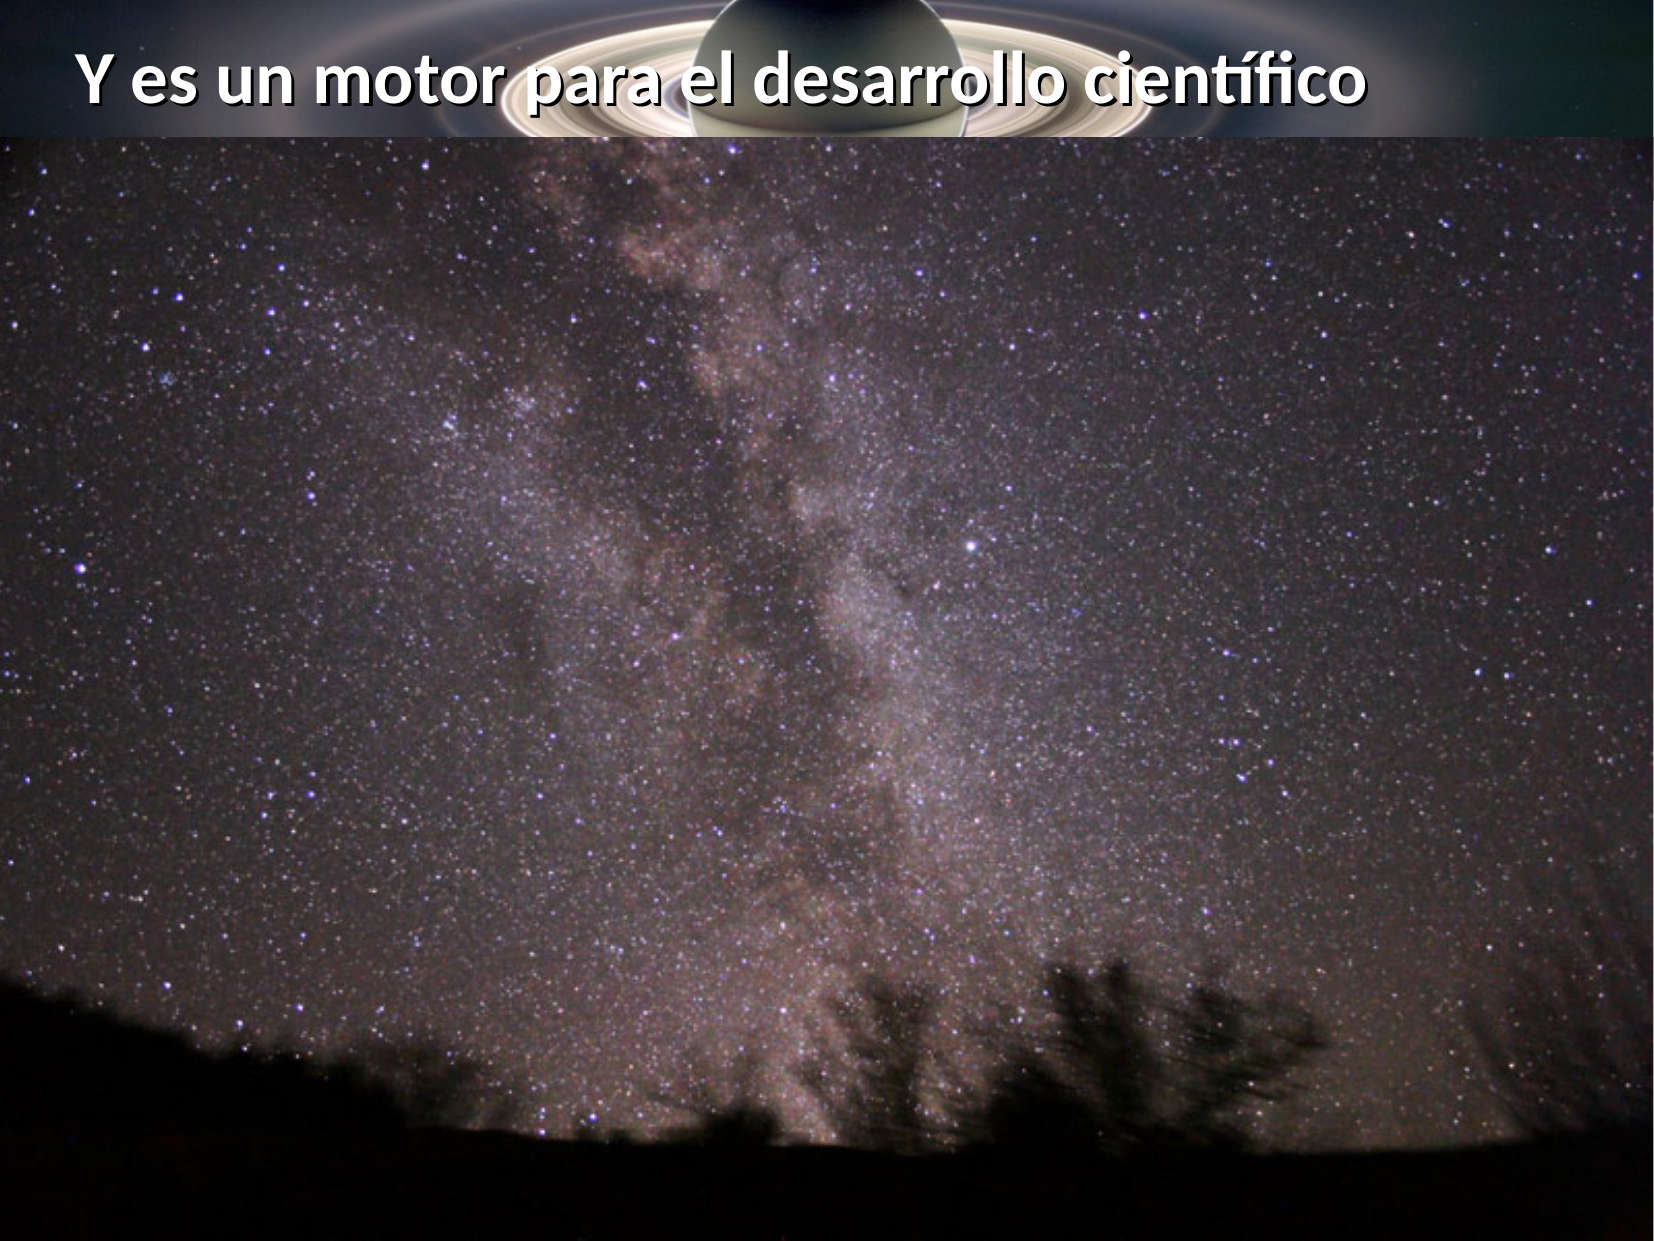

# Y es un motor para el desarrollo científico
Astronomía
30